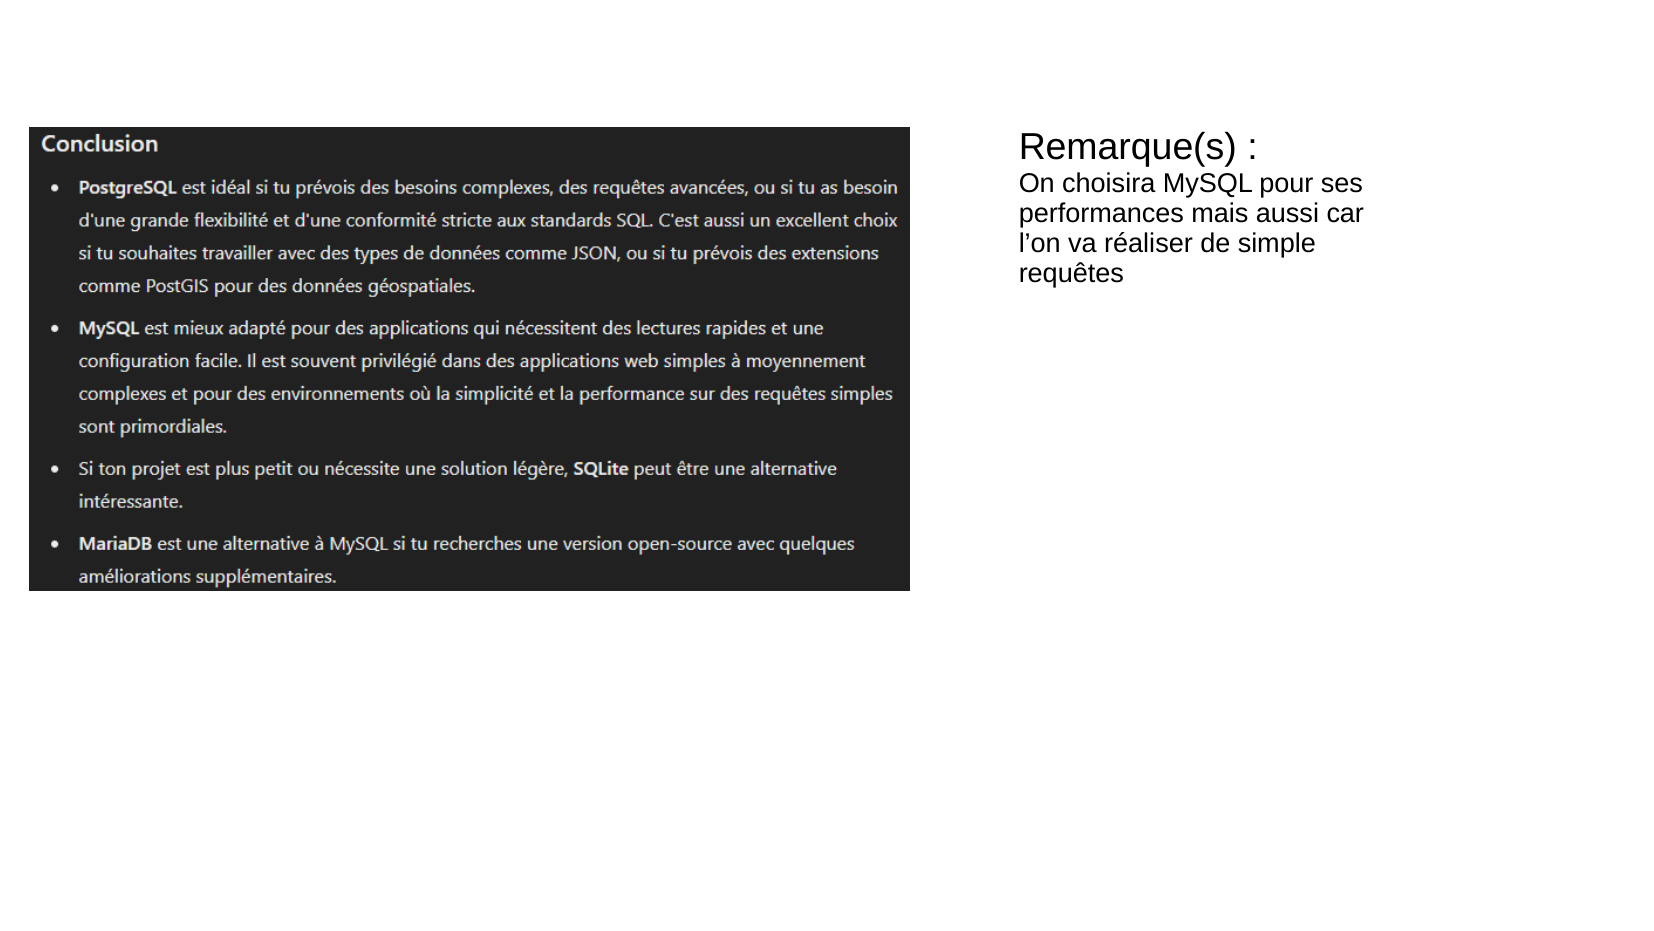

Remarque(s) :
On choisira MySQL pour ses performances mais aussi car l’on va réaliser de simple requêtes